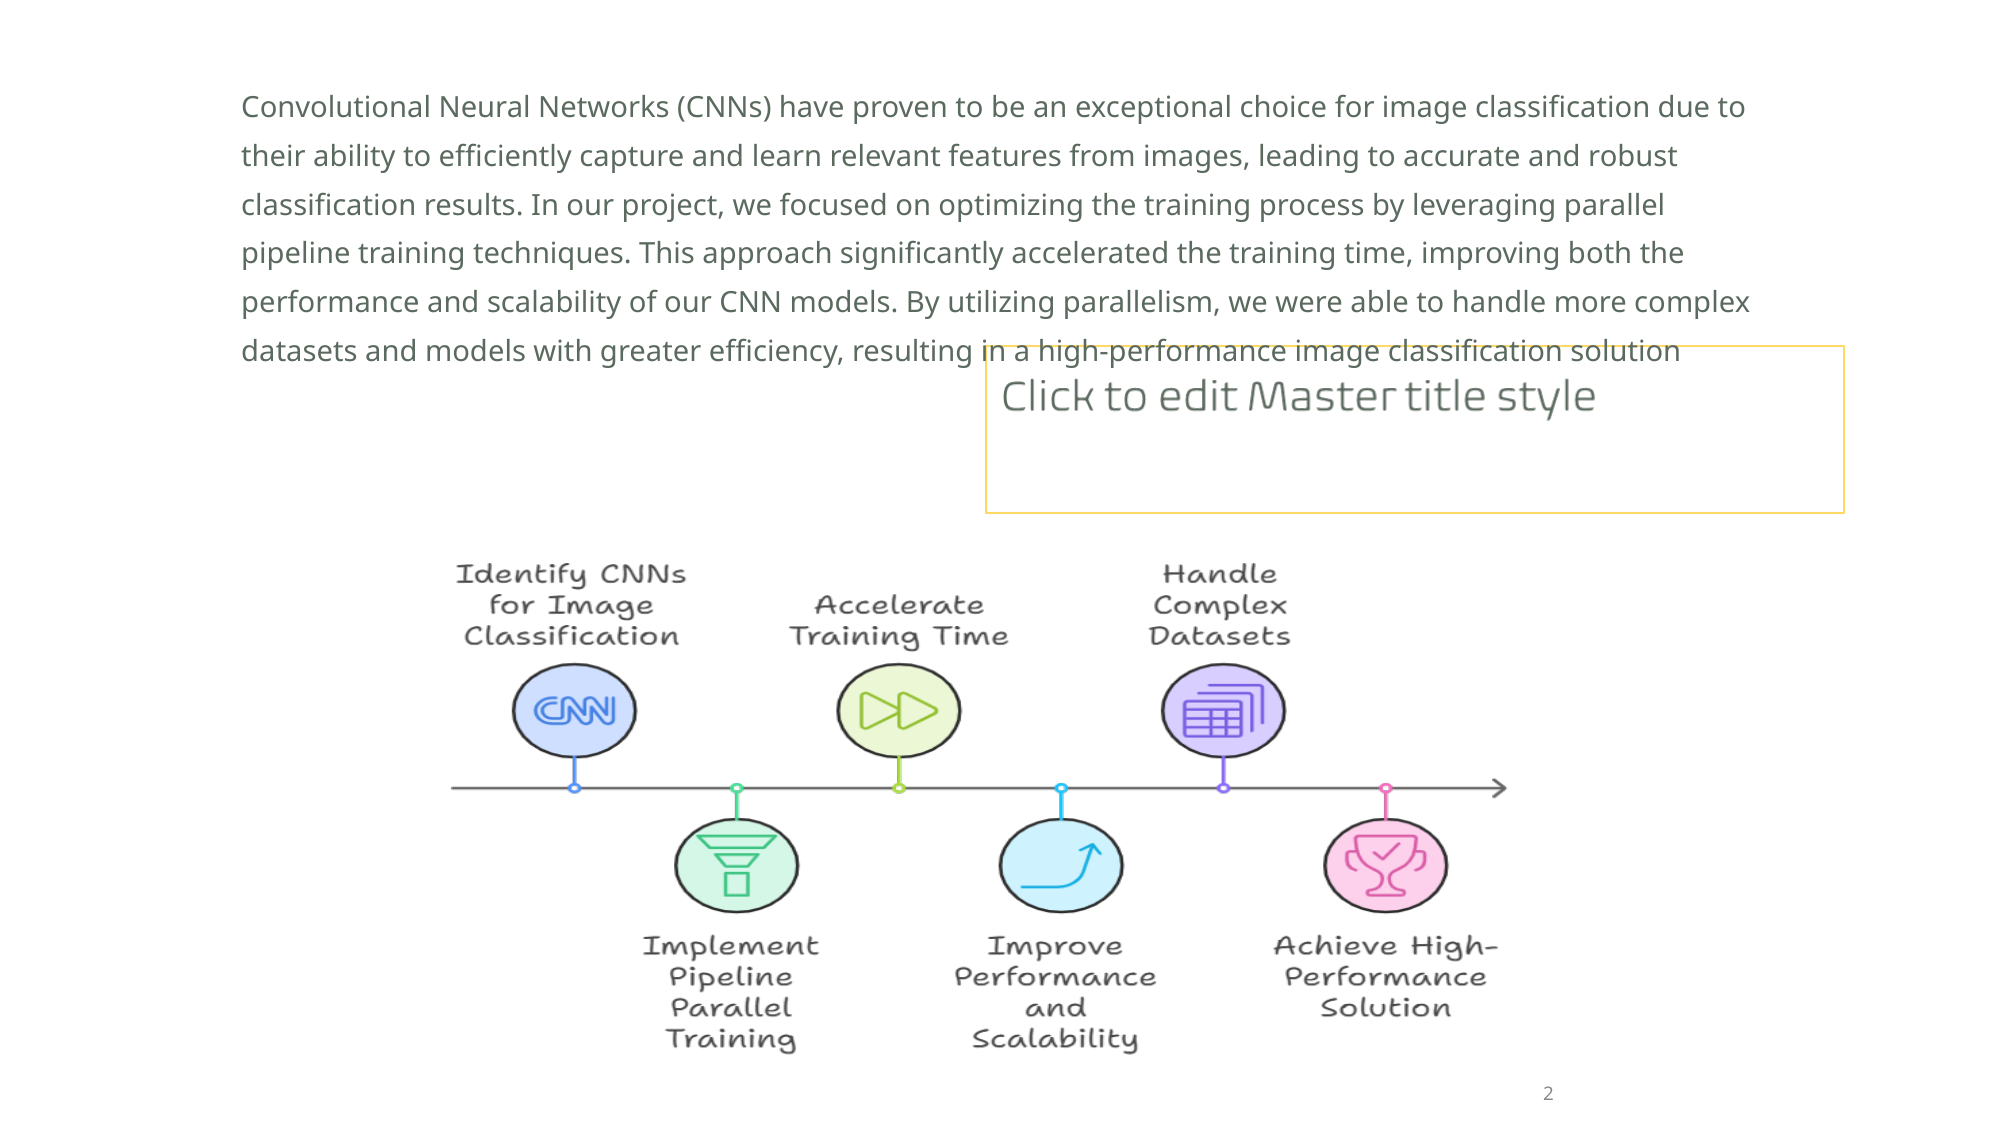

# Convolutional Neural Networks (CNNs) have proven to be an exceptional choice for image classification due to their ability to efficiently capture and learn relevant features from images, leading to accurate and robust classification results. In our project, we focused on optimizing the training process by leveraging parallel pipeline training techniques. This approach significantly accelerated the training time, improving both the performance and scalability of our CNN models. By utilizing parallelism, we were able to handle more complex datasets and models with greater efficiency, resulting in a high-performance image classification solution